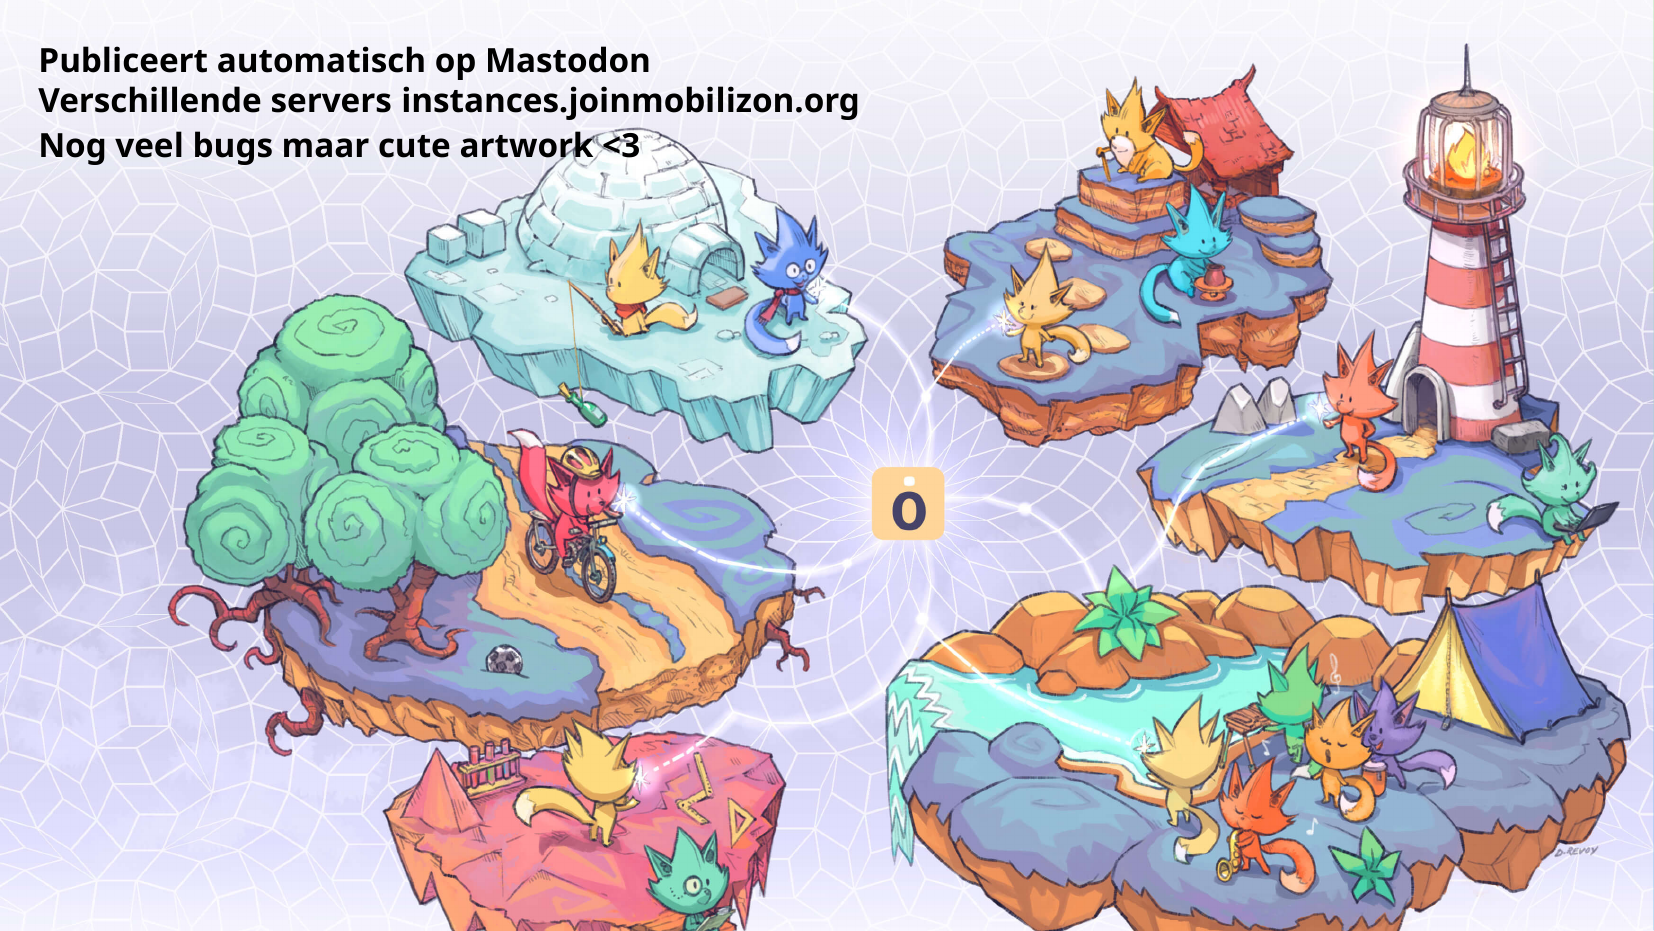

Publiceert automatisch op Mastodon
Verschillende servers instances.joinmobilizon.org
Nog veel bugs maar cute artwork <3
Voorbeeld